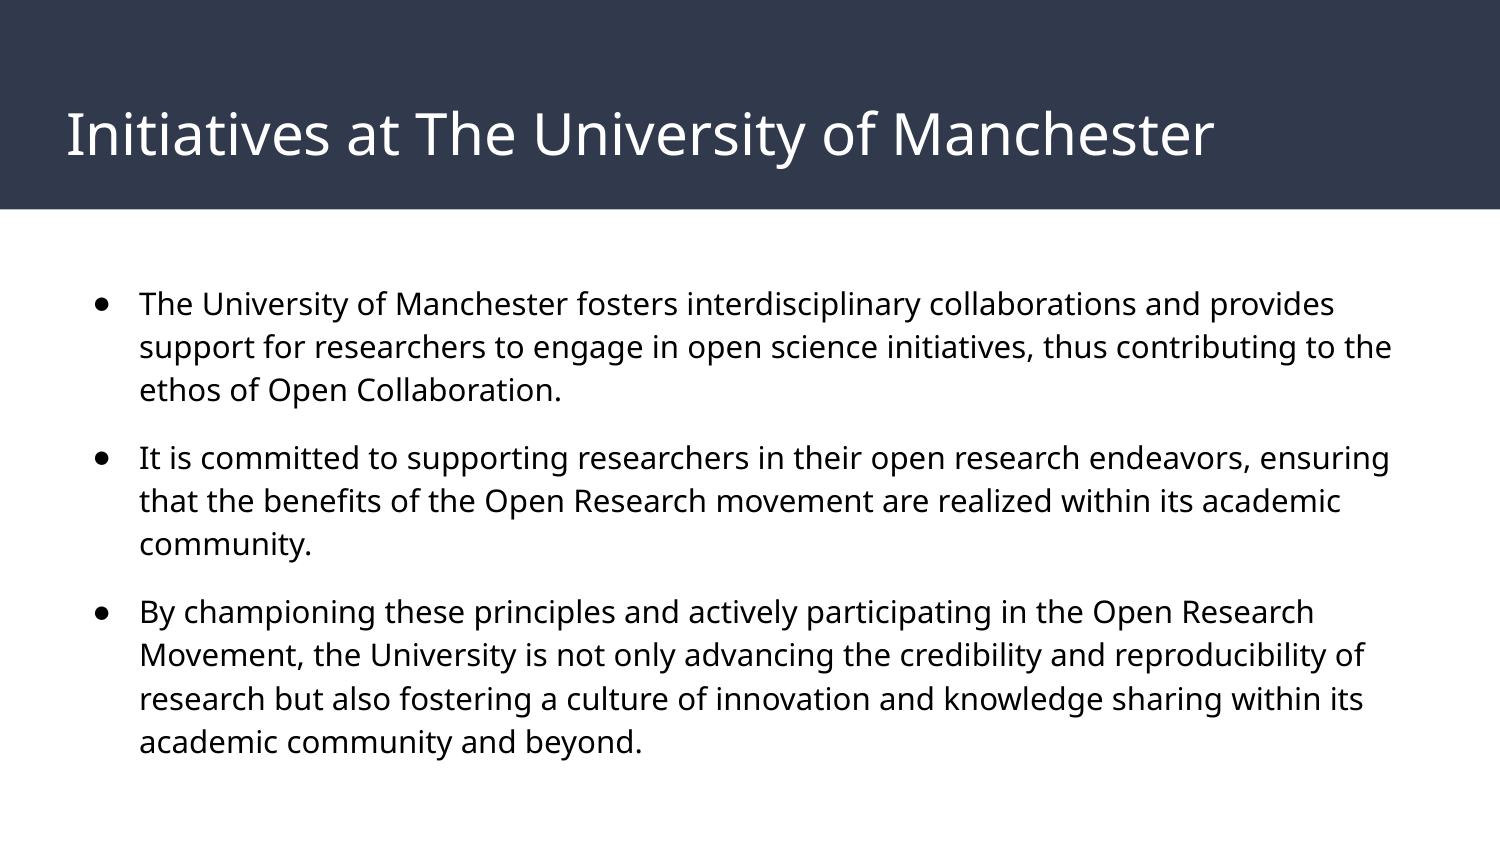

# Initiatives at The University of Manchester
The University of Manchester fosters interdisciplinary collaborations and provides support for researchers to engage in open science initiatives, thus contributing to the ethos of Open Collaboration.
It is committed to supporting researchers in their open research endeavors, ensuring that the benefits of the Open Research movement are realized within its academic community.
By championing these principles and actively participating in the Open Research Movement, the University is not only advancing the credibility and reproducibility of research but also fostering a culture of innovation and knowledge sharing within its academic community and beyond.